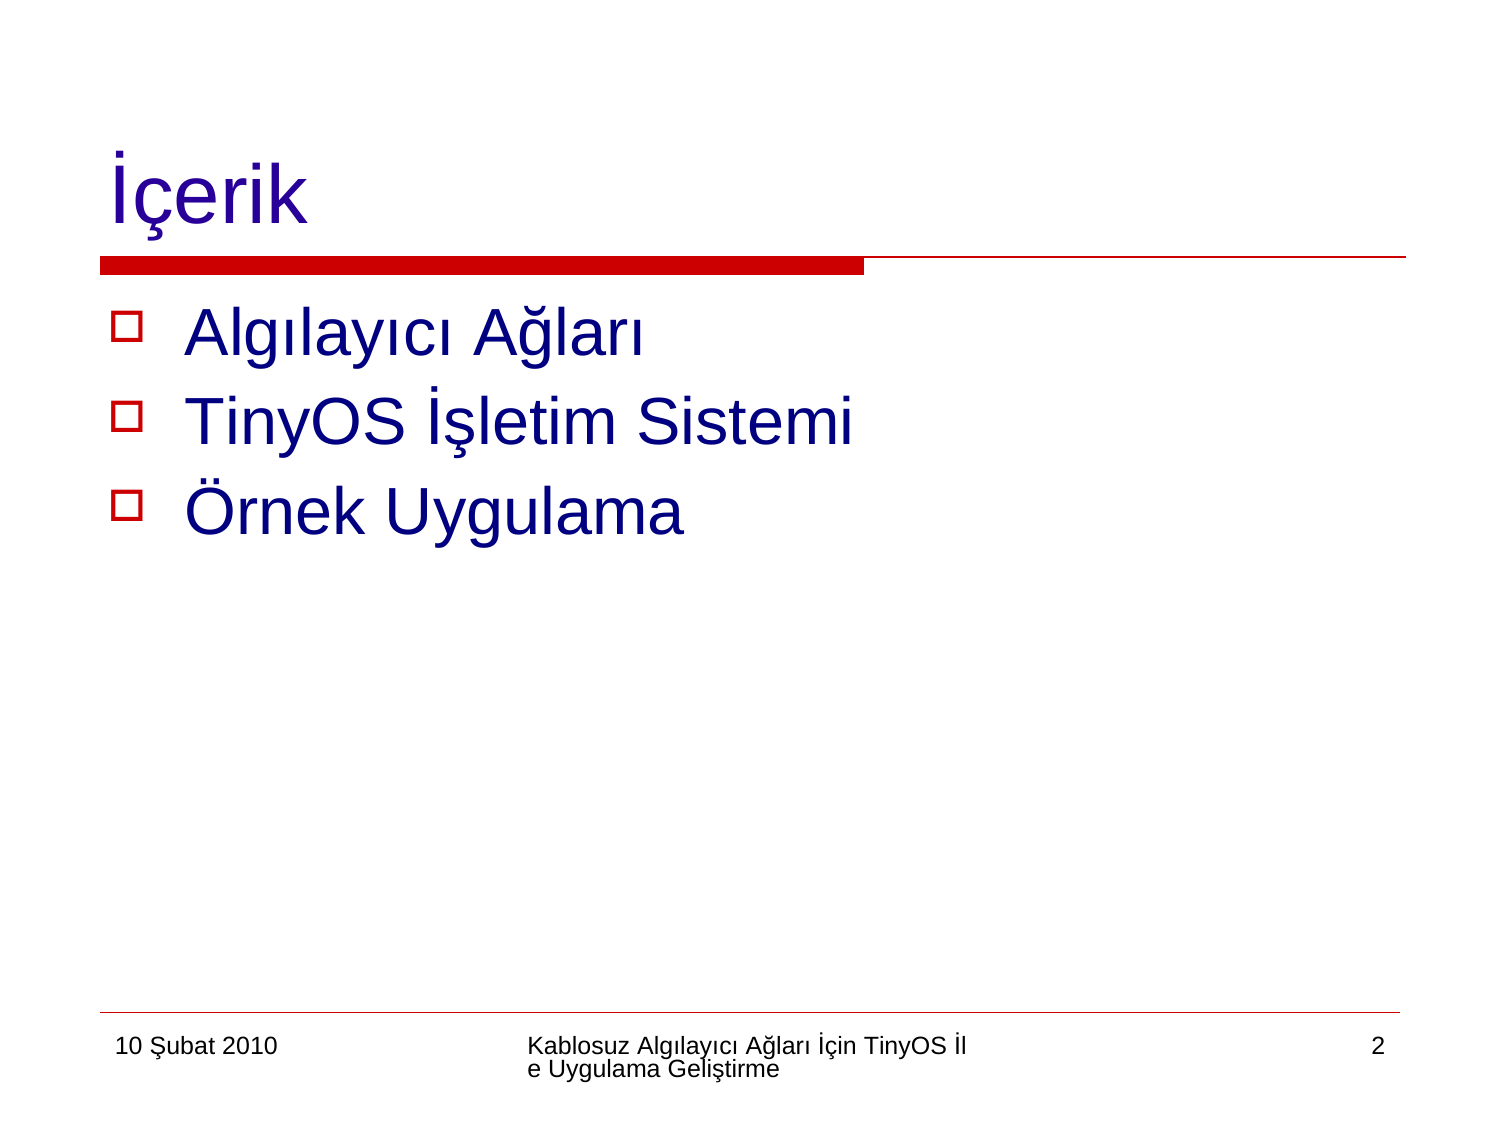

# İçerik
Algılayıcı Ağları
TinyOS İşletim Sistemi
Örnek Uygulama
10 Şubat 2010
Kablosuz Algılayıcı Ağları İçin TinyOS İle Uygulama Geliştirme
2